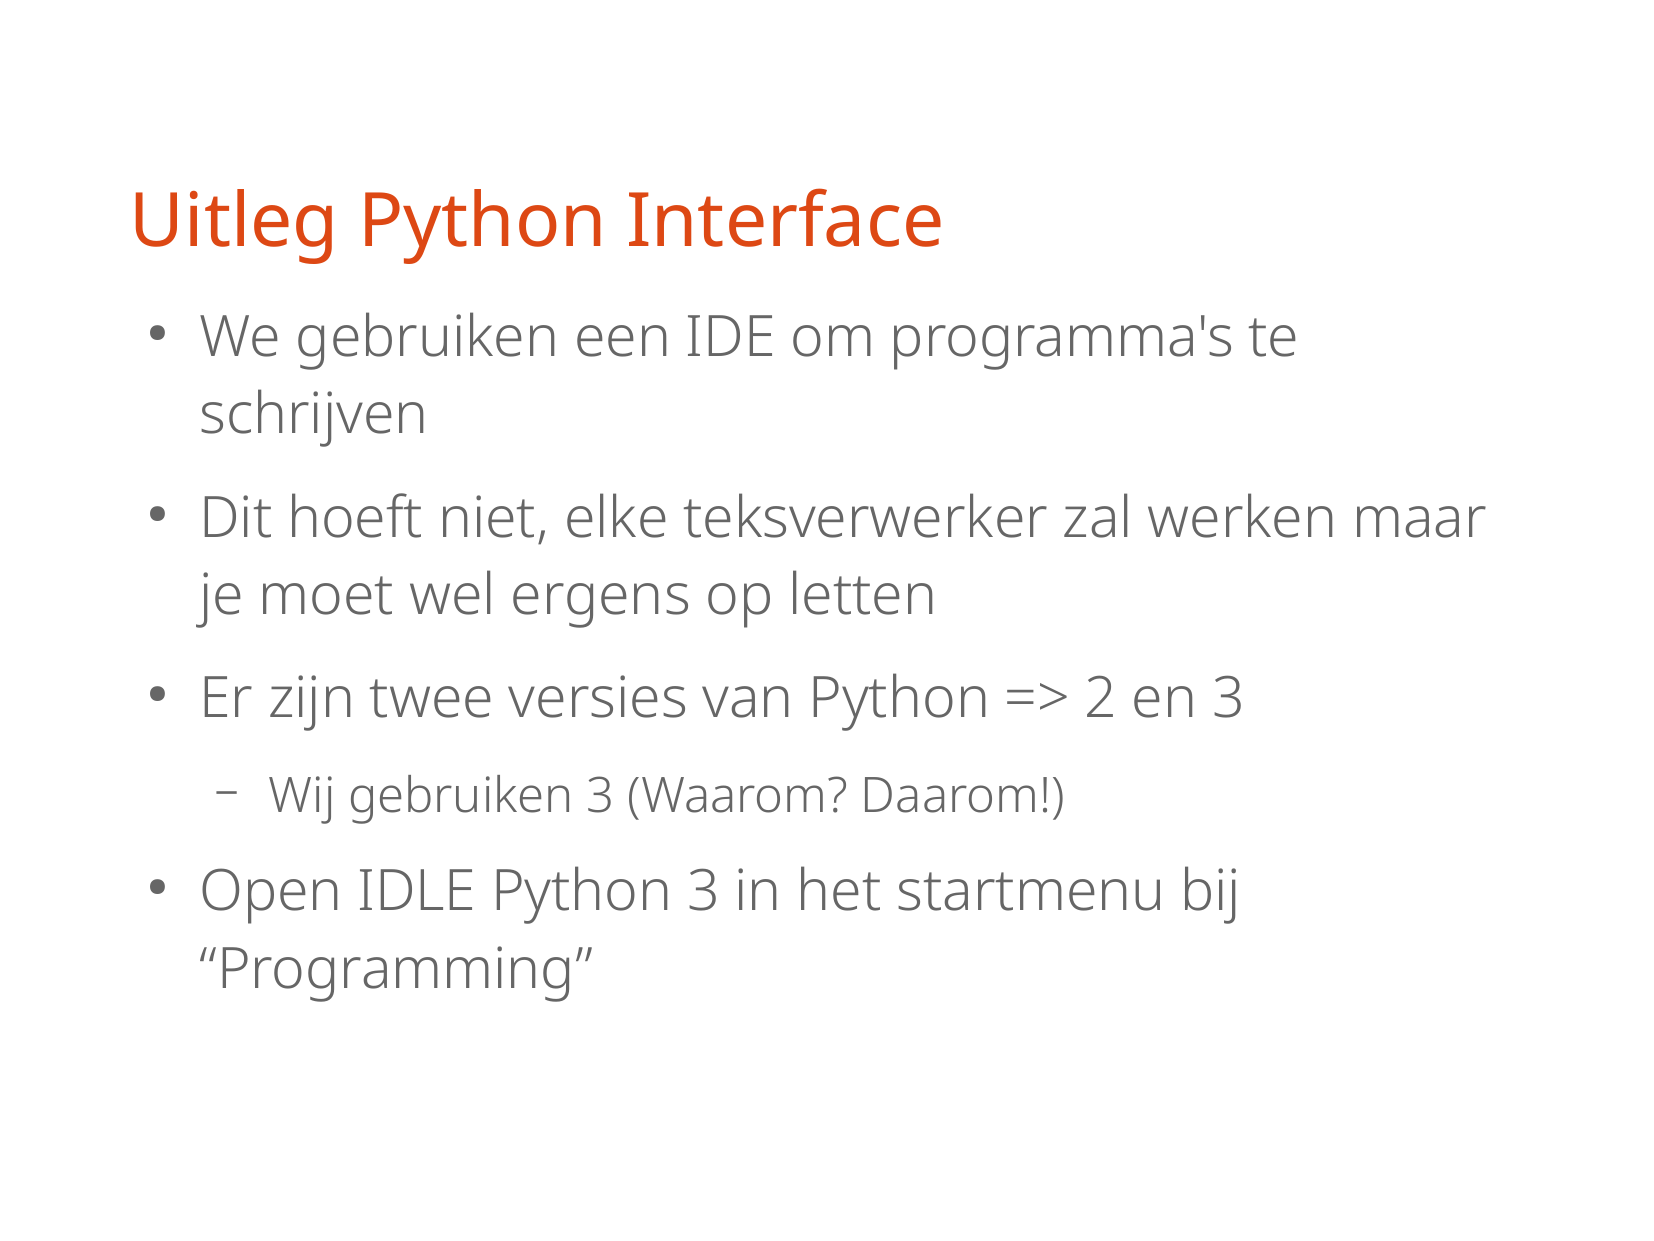

# Uitleg Python Interface
We gebruiken een IDE om programma's te schrijven
Dit hoeft niet, elke teksverwerker zal werken maar je moet wel ergens op letten
Er zijn twee versies van Python => 2 en 3
Wij gebruiken 3 (Waarom? Daarom!)
Open IDLE Python 3 in het startmenu bij “Programming”